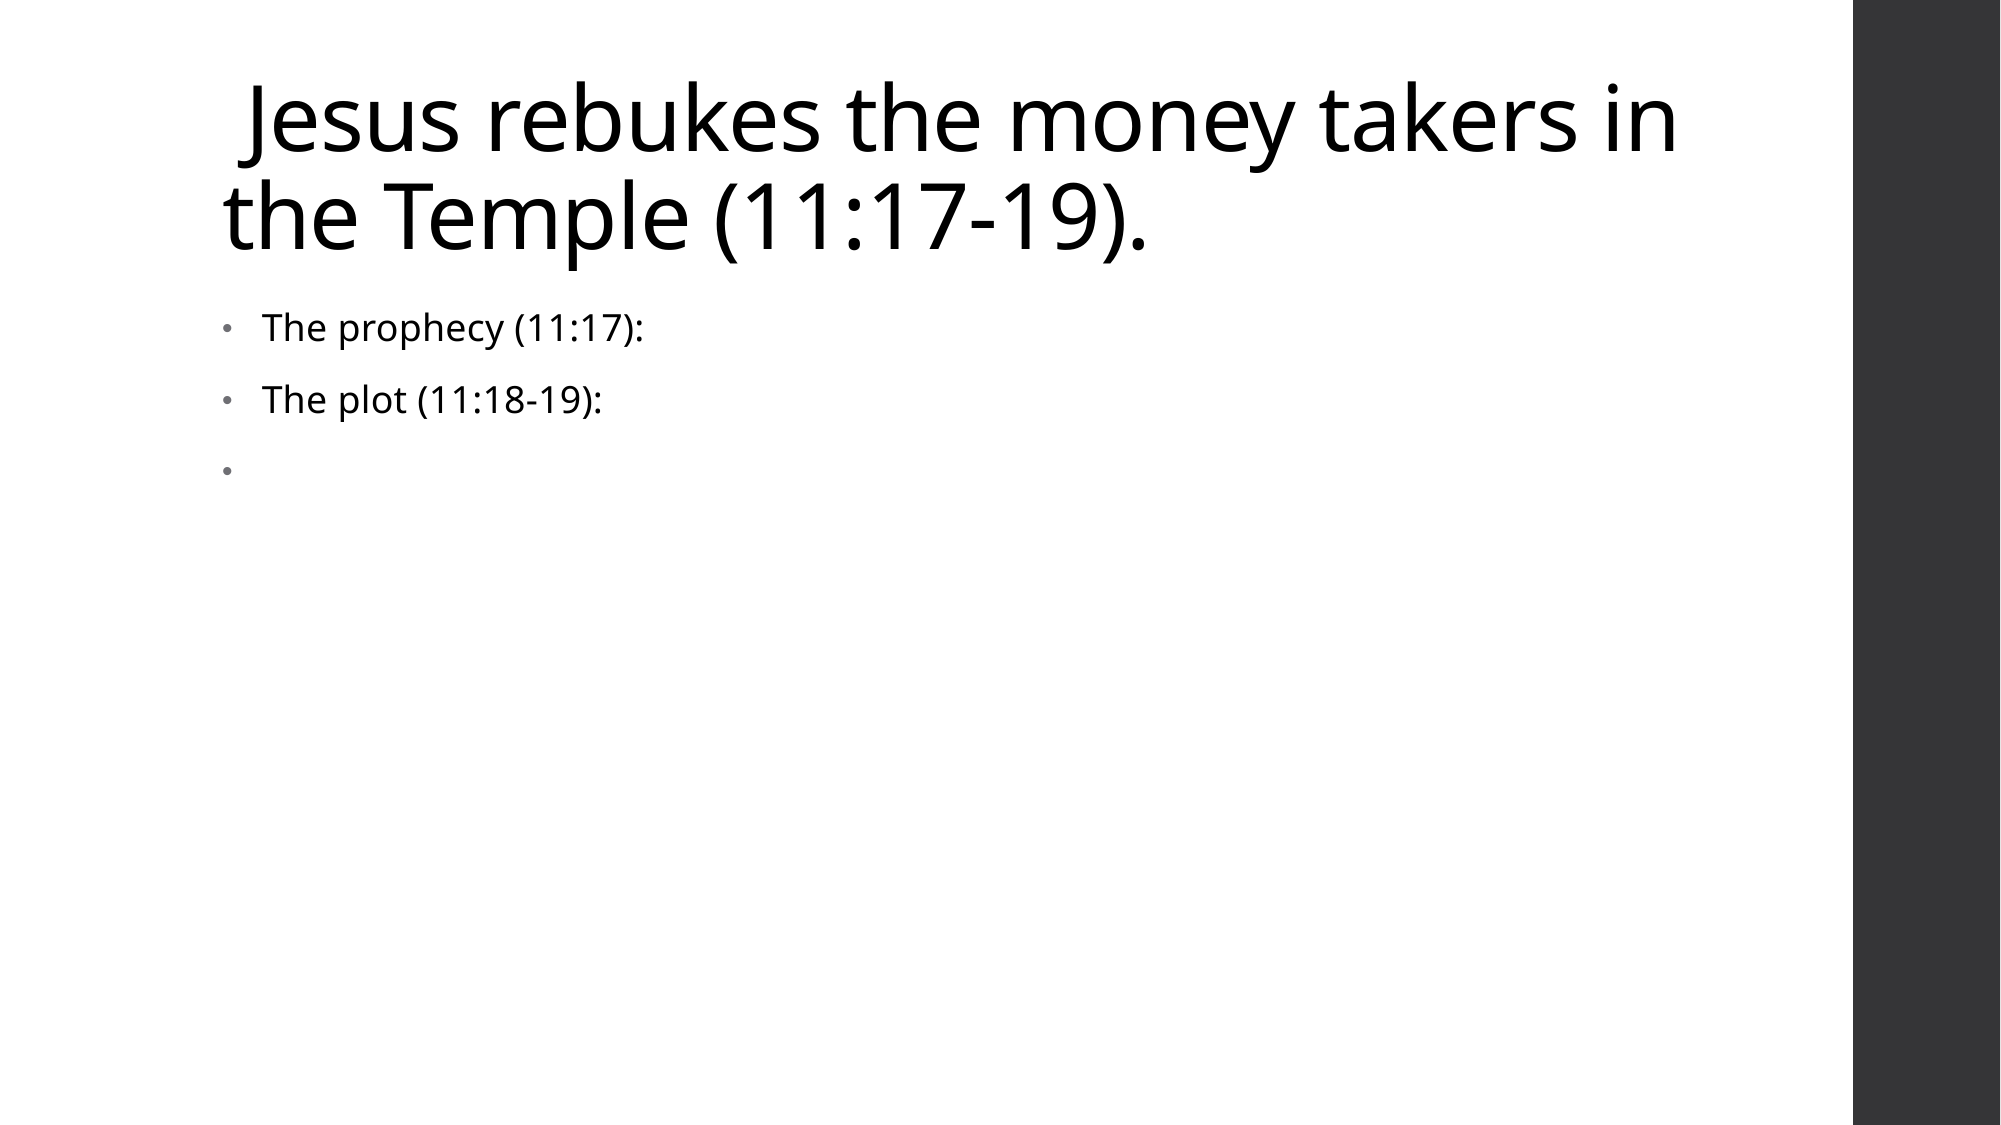

# Jesus rebukes the money takers in the Temple (11:17-19).
 The prophecy (11:17):
 The plot (11:18-19):